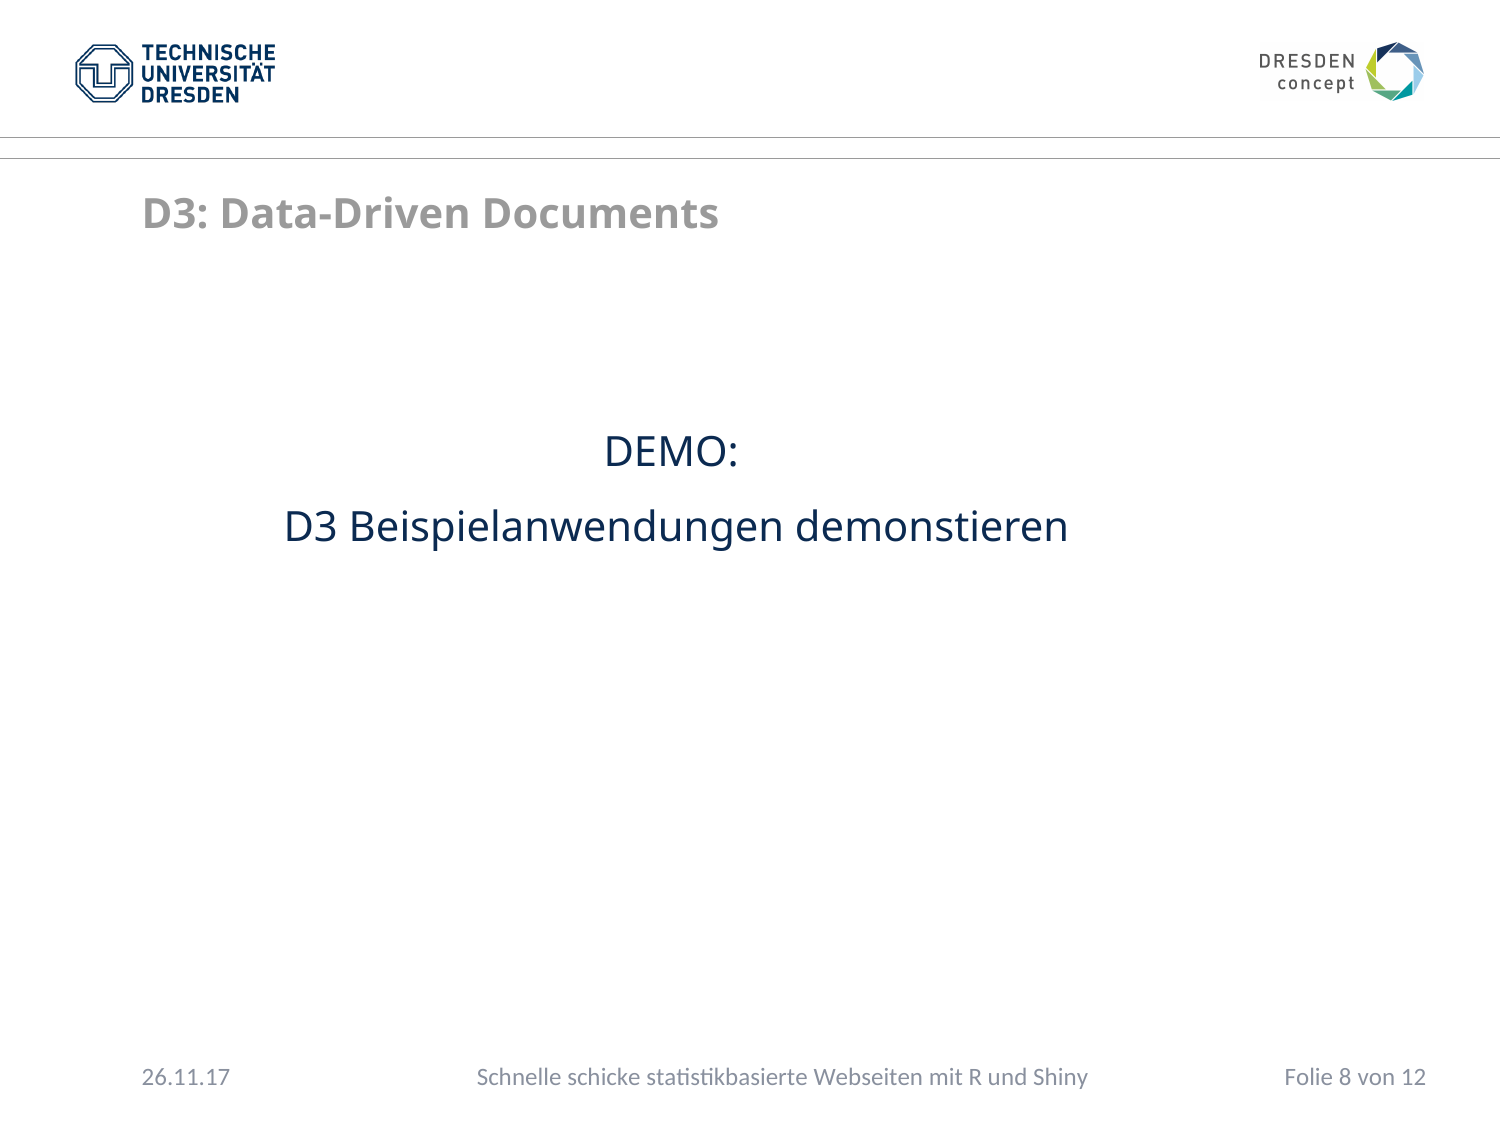

# D3: Data-Driven Documents
DEMO:
D3 Beispielanwendungen demonstieren
26.11.17
Folie von 12
Schnelle schicke statistikbasierte Webseiten mit R und Shiny